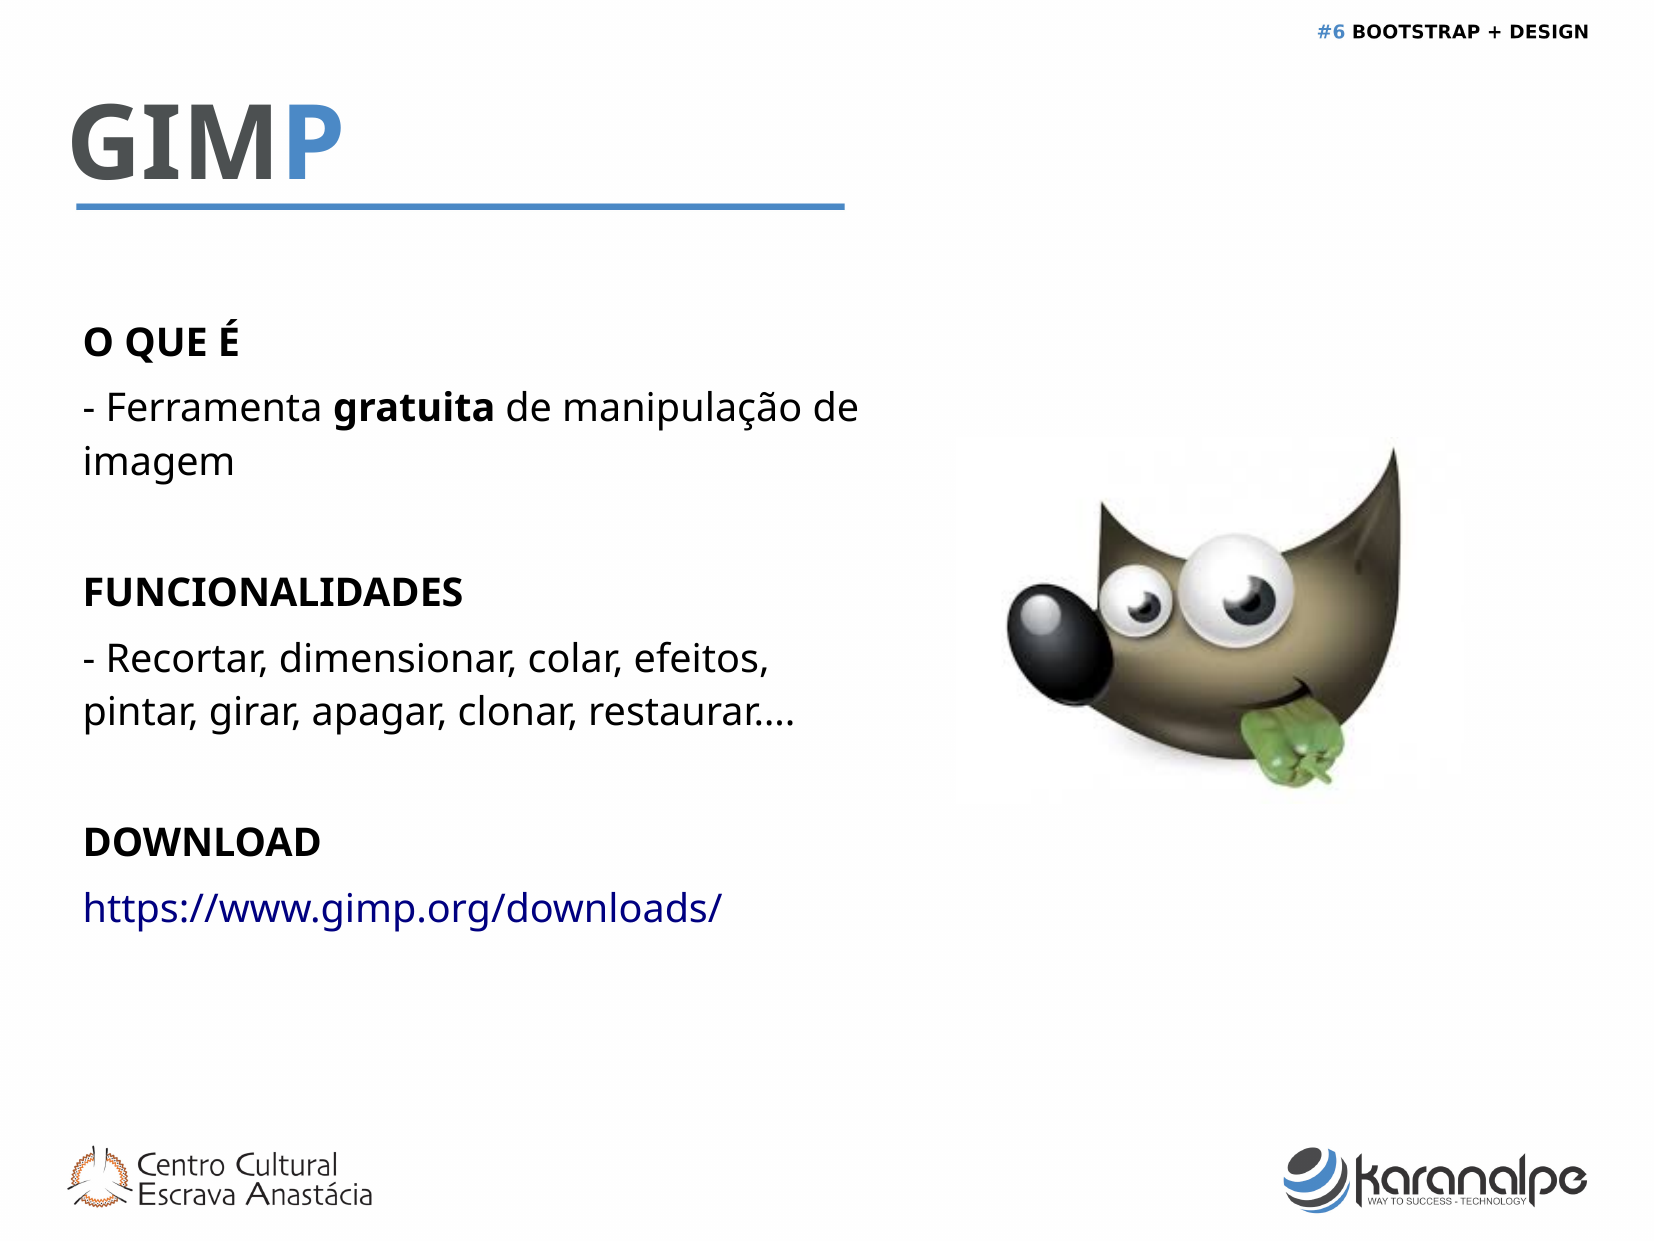

# GIMP
O QUE É
- Ferramenta gratuita de manipulação de imagem
FUNCIONALIDADES
- Recortar, dimensionar, colar, efeitos, pintar, girar, apagar, clonar, restaurar….
DOWNLOAD
https://www.gimp.org/downloads/